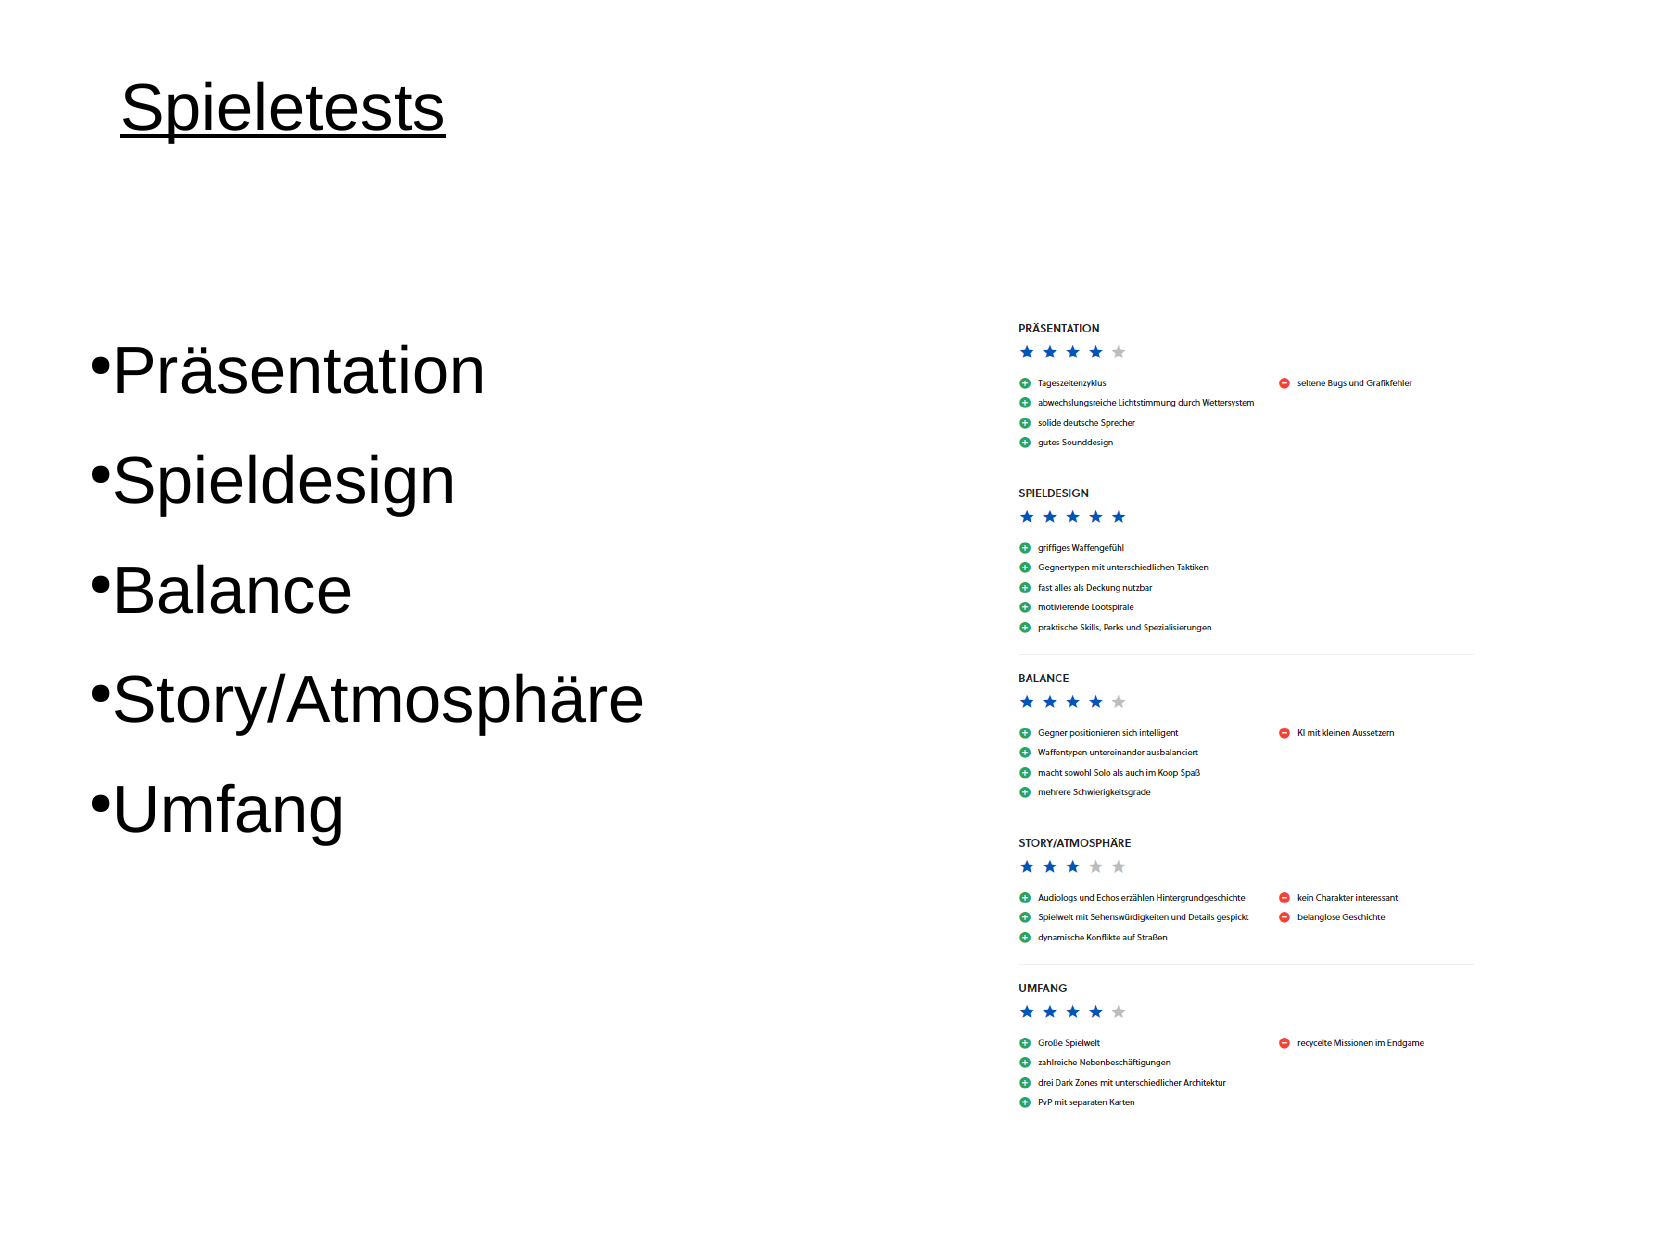

# Spieletests
Präsentation
Spieldesign
Balance
Story/Atmosphäre
Umfang